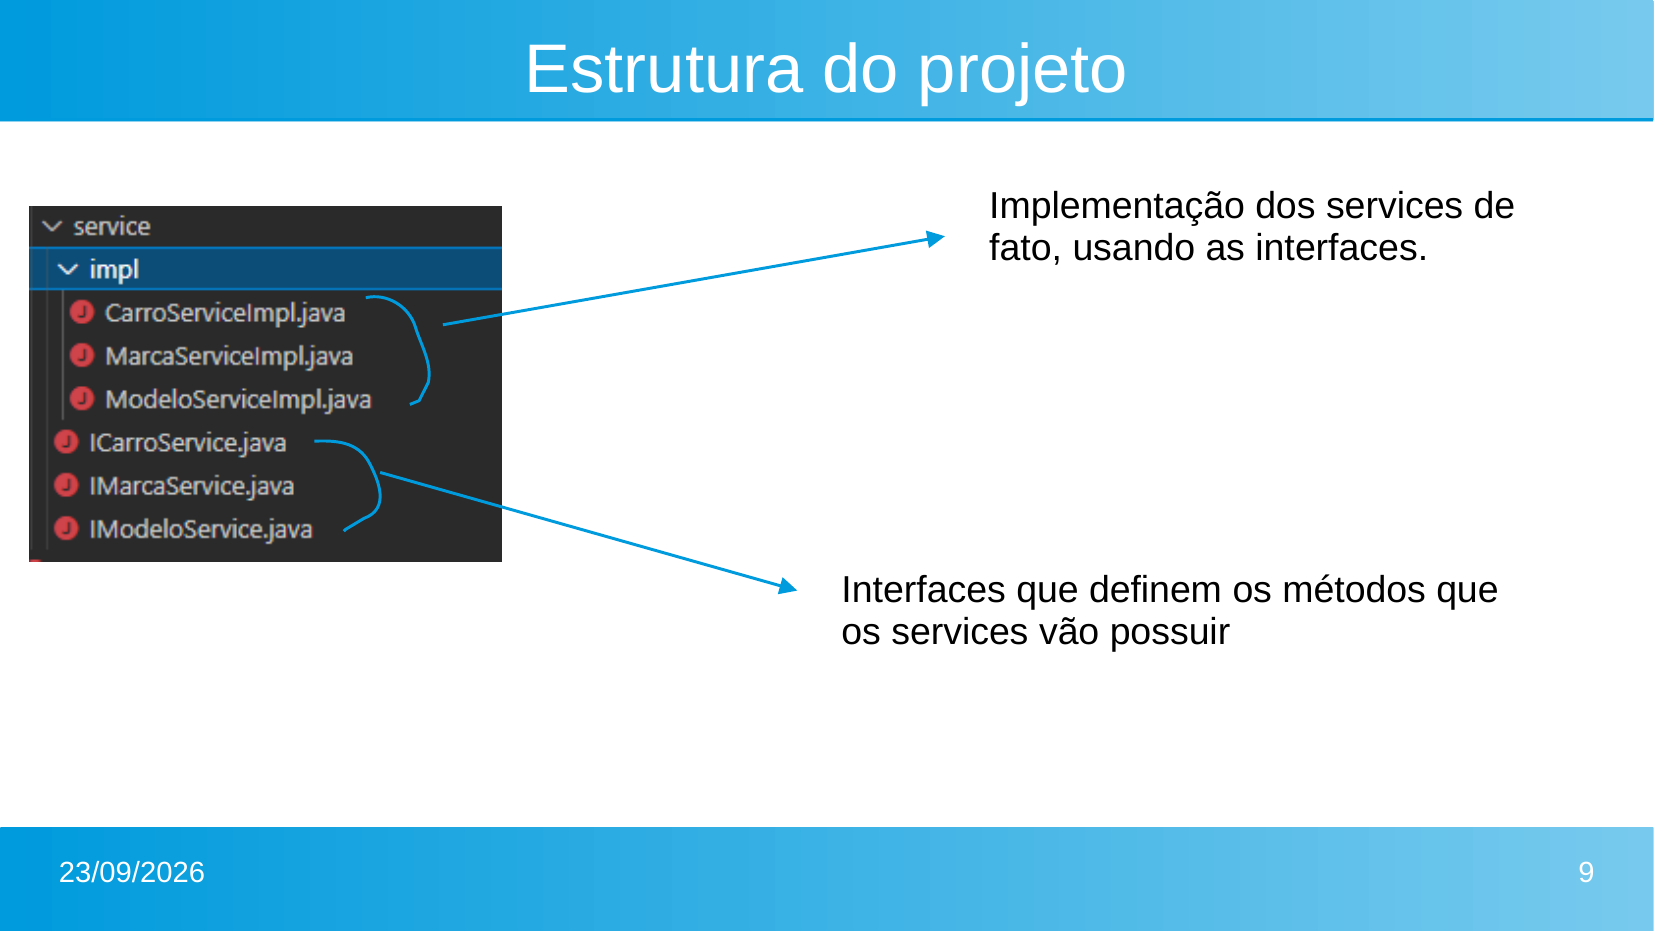

# Estrutura do projeto
Implementação dos services de fato, usando as interfaces.
Interfaces que definem os métodos que os services vão possuir
9